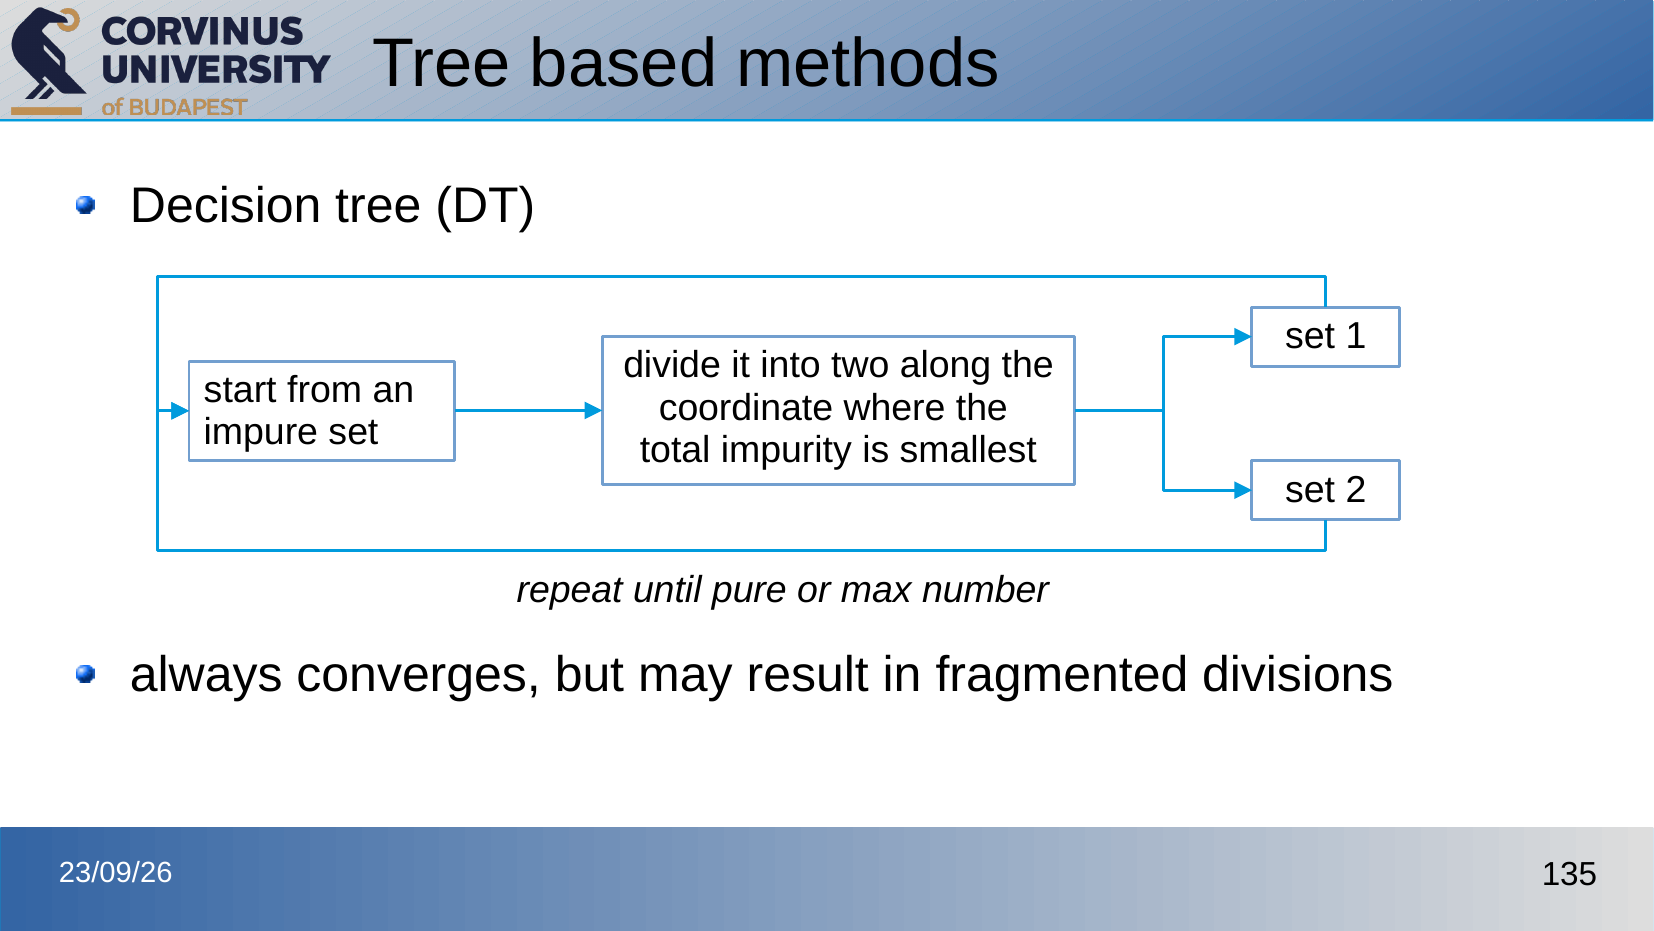

# Tree based methods
Decision tree (DT)
always converges, but may result in fragmented divisions
set 1
divide it into two along the coordinate where the
total impurity is smallest
start from an impure set
set 2
repeat until pure or max number